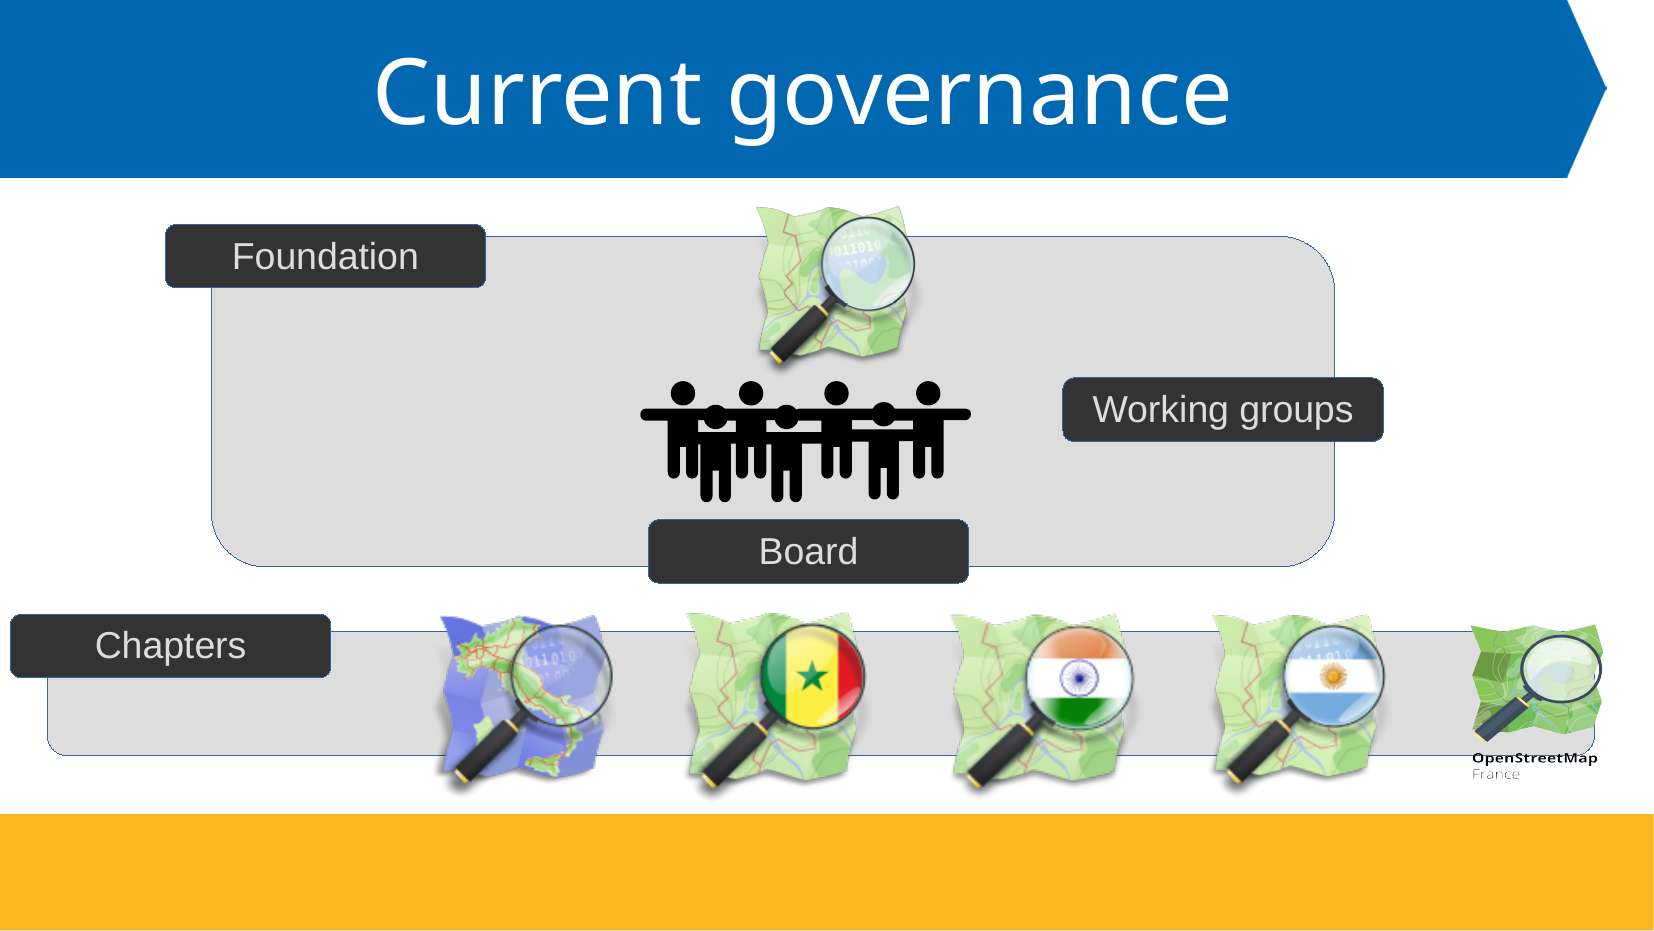

# Current governance
Foundation
Working groups
Board
Chapters